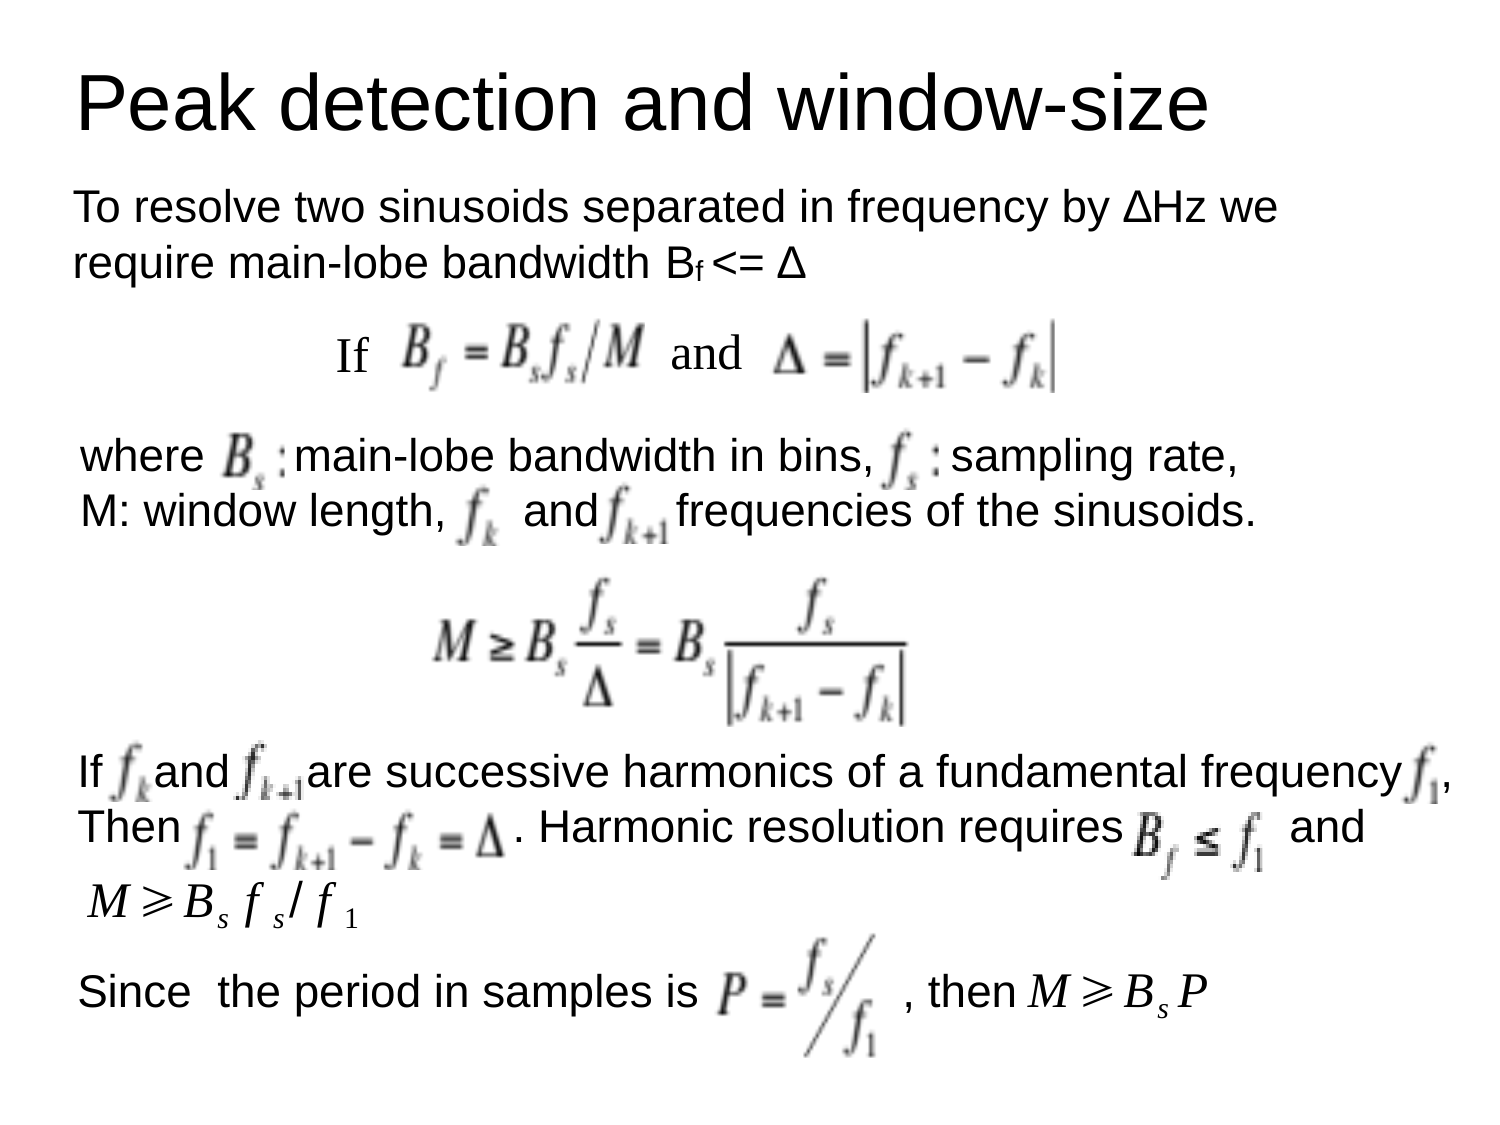

# Peak detection and window-size
To resolve two sinusoids separated in frequency by ∆Hz we require main-lobe bandwidth Bf <= ∆
and
If
where main-lobe bandwidth in bins, sampling rate,
M: window length, and frequencies of the sinusoids.
If and are successive harmonics of a fundamental frequency ,
Then . Harmonic resolution requires and
Since the period in samples is , then